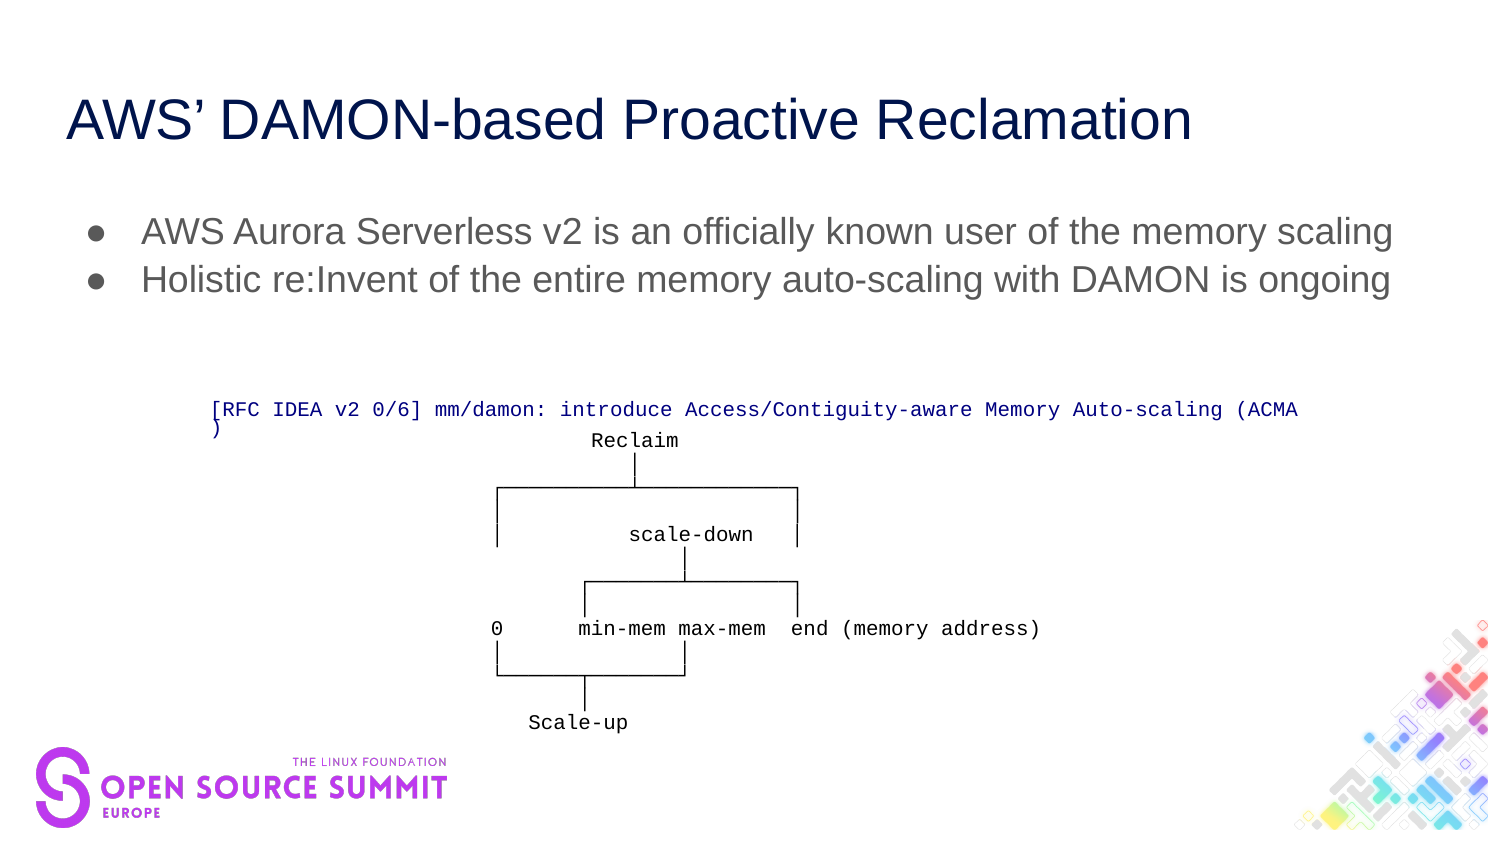

# AWS’ DAMON-based Proactive Reclamation
AWS Aurora Serverless v2 is an officially known user of the memory scaling
Holistic re:Invent of the entire memory auto-scaling with DAMON is ongoing
[RFC IDEA v2 0/6] mm/damon: introduce Access/Contiguity-aware Memory Auto-scaling (ACMA)
 Reclaim
 │
 ┌──────────┴────────────┐
 │ │
 │ scale-down │
 │
 ┌───────┴────────┐
 │ │
 0 min-mem max-mem end (memory address)
 │ │
 └──────┬───────┘
 │
 Scale-up